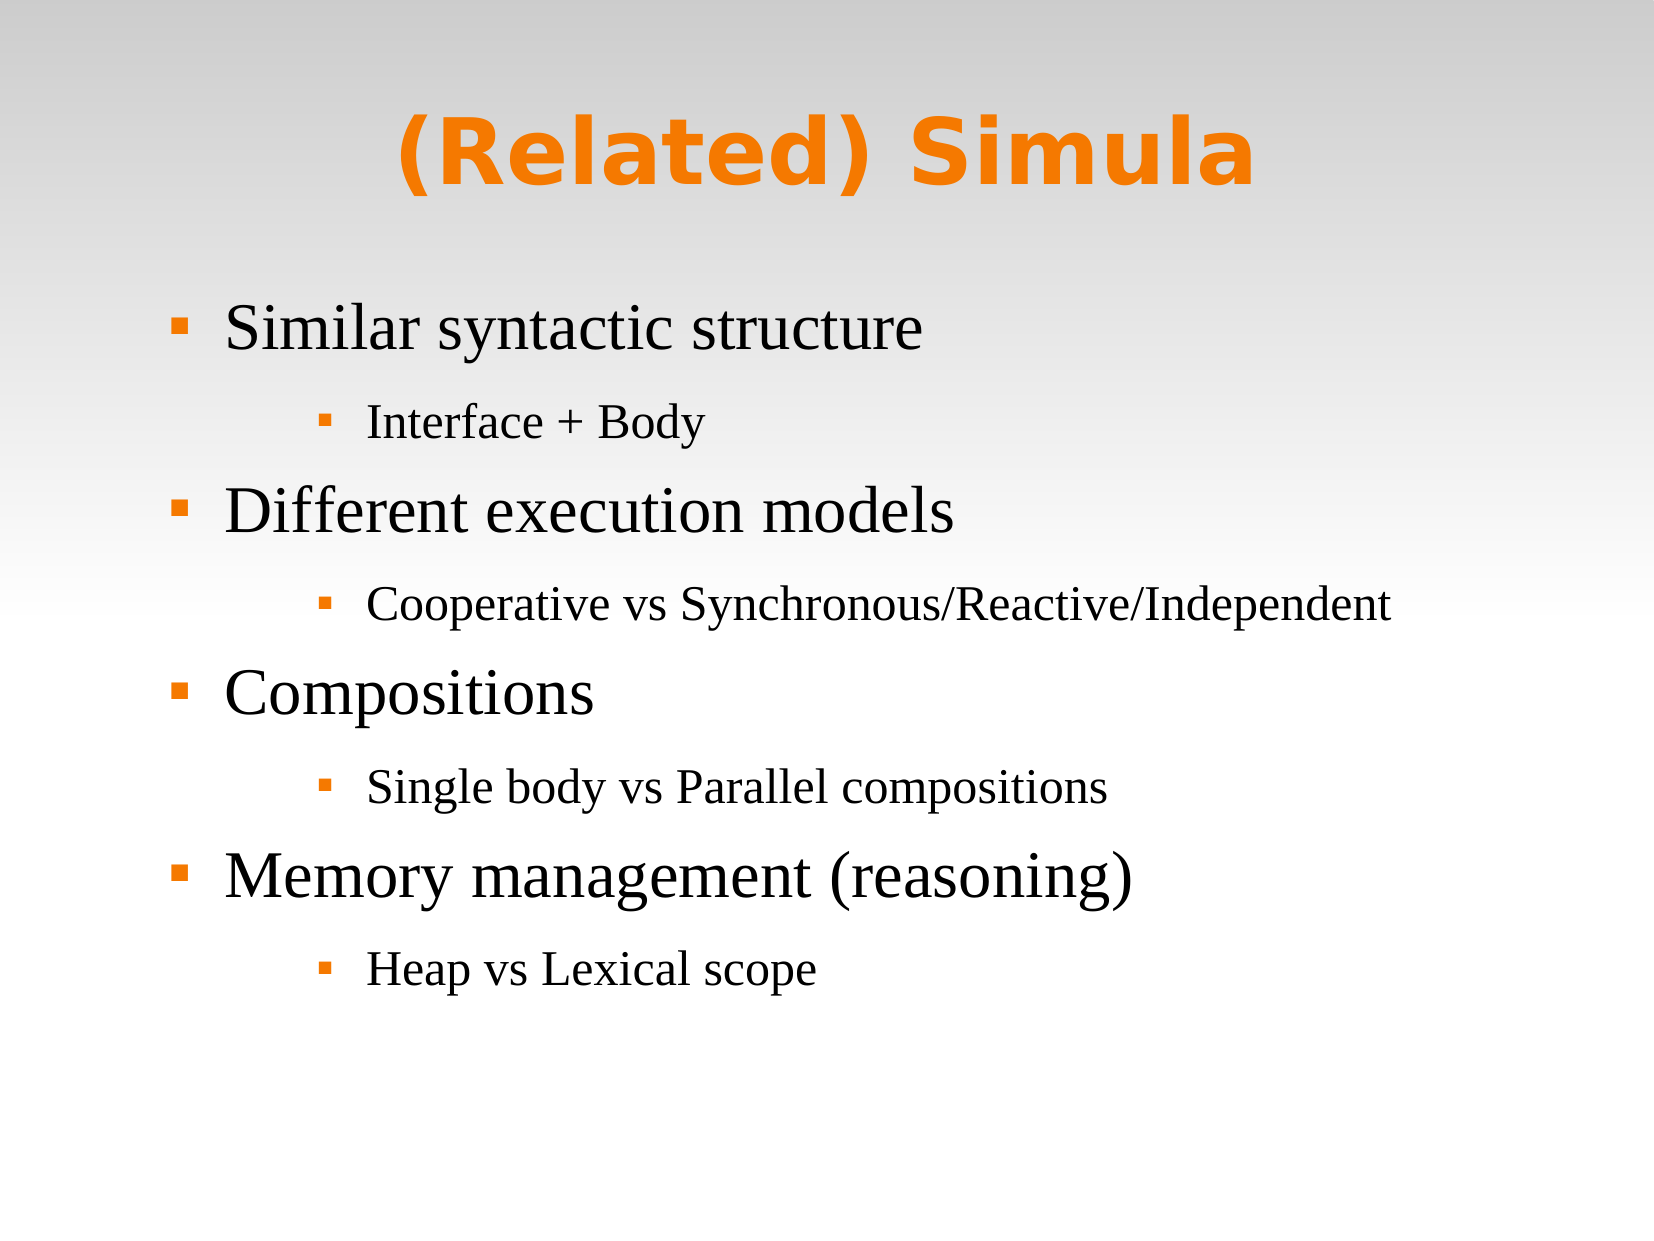

# (Related) Simula
Similar syntactic structure
Interface + Body
Different execution models
Cooperative vs Synchronous/Reactive/Independent
Compositions
Single body vs Parallel compositions
Memory management (reasoning)
Heap vs Lexical scope